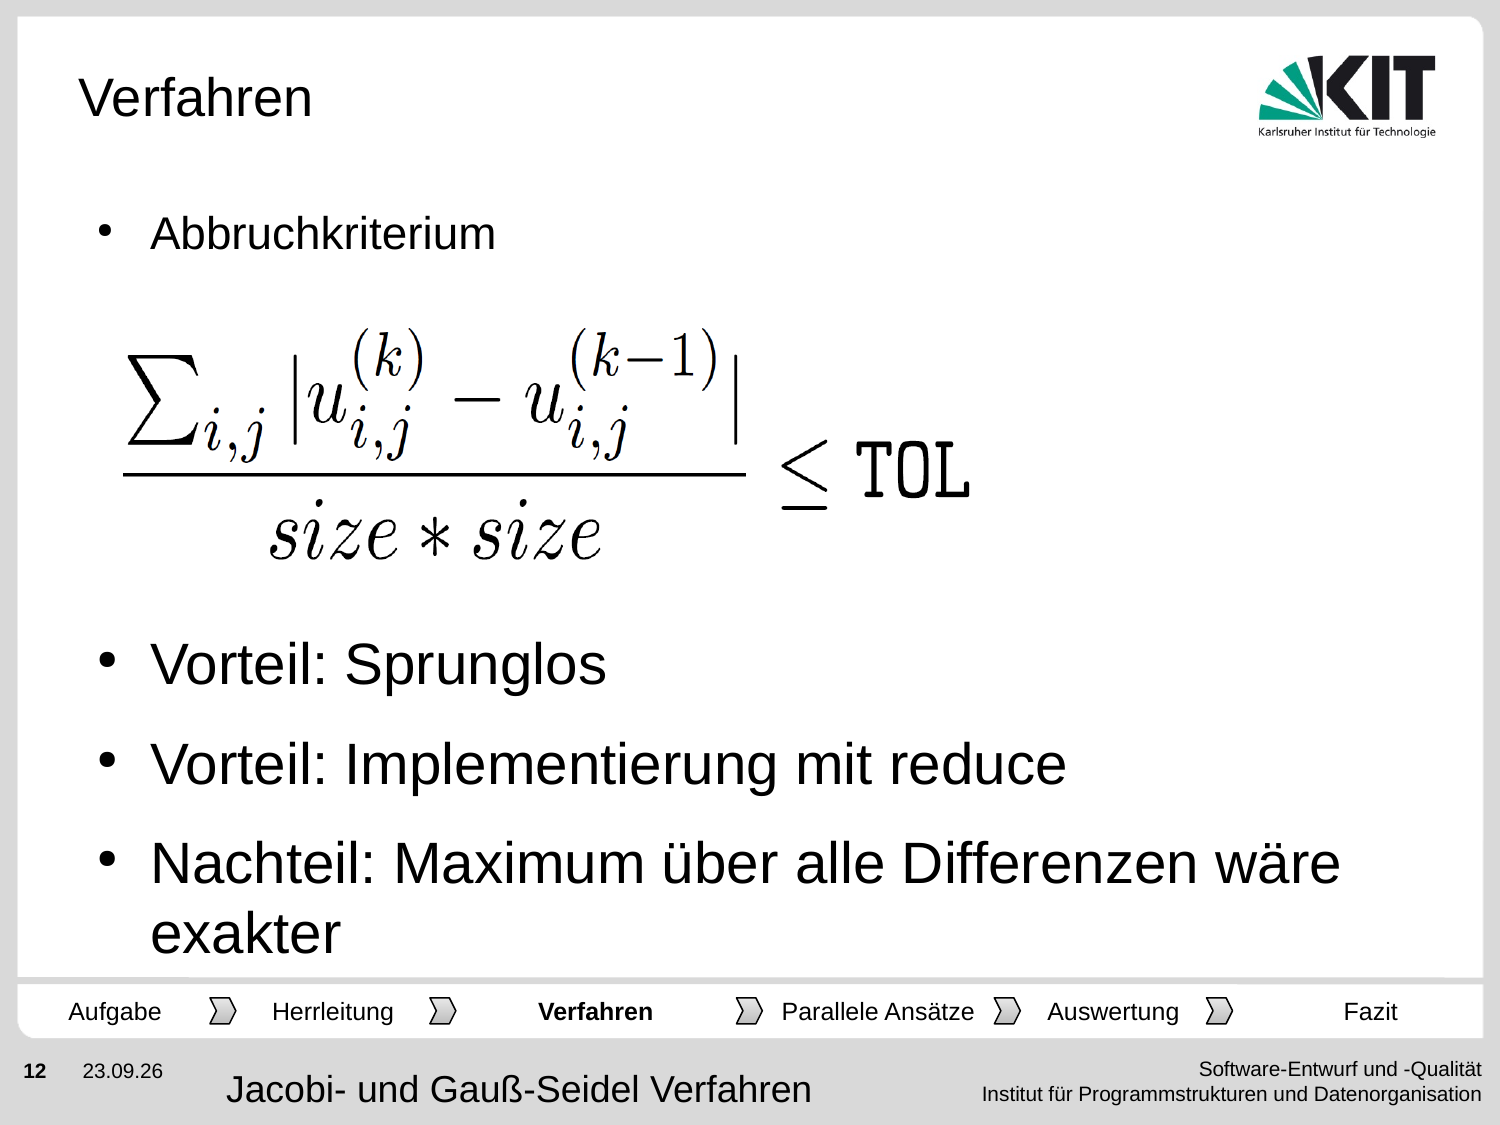

# Verfahren
Abbruchkriterium
Vorteil: Sprunglos
Vorteil: Implementierung mit reduce
Nachteil: Maximum über alle Differenzen wäre exakter
Aufgabe
Herrleitung
Verfahren
Parallele Ansätze
Auswertung
Fazit
Jacobi- und Gauß-Seidel Verfahren